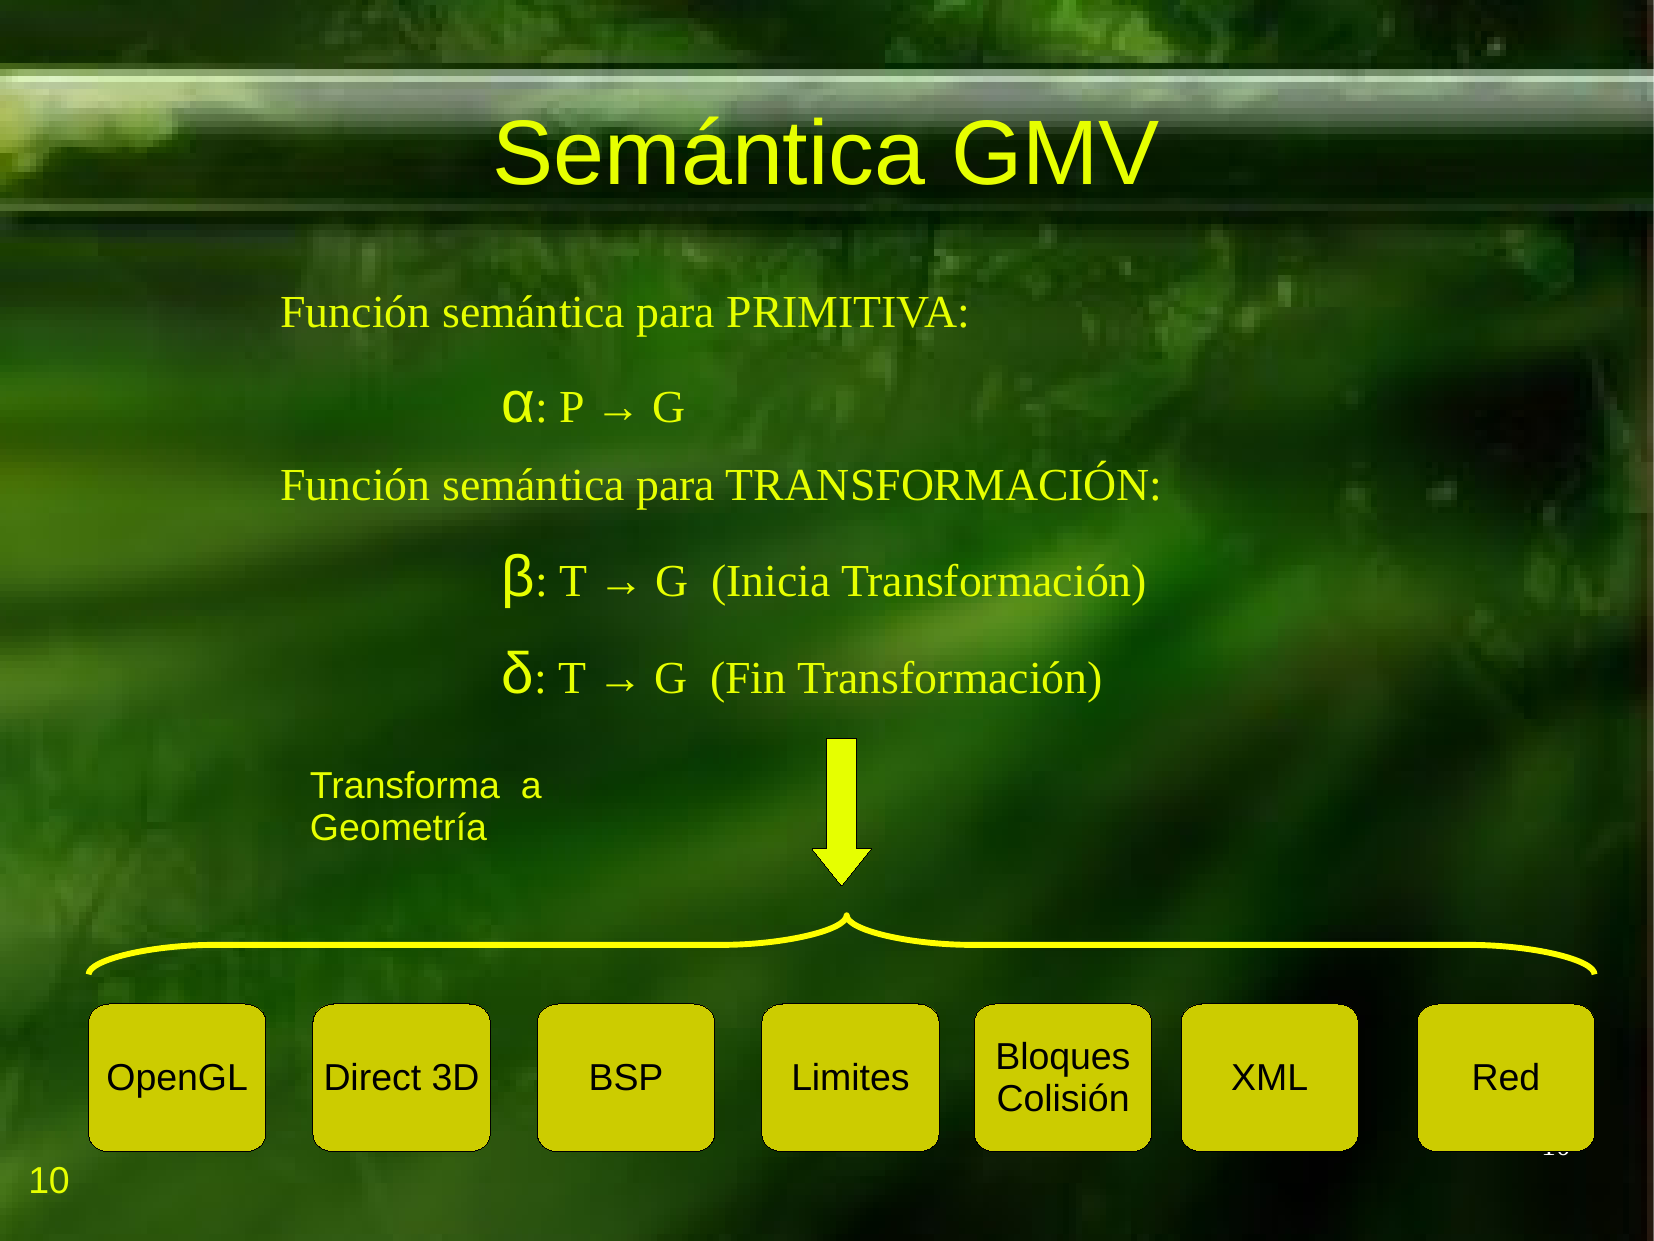

# Semántica GMV
Función semántica para PRIMITIVA:
			α: P → G
Función semántica para TRANSFORMACIÓN:
			β: T → G (Inicia Transformación)
			δ: T → G (Fin Transformación)
Transforma a Geometría
OpenGL
Direct 3D
BSP
Limites
Bloques
Colisión
XML
Red
10